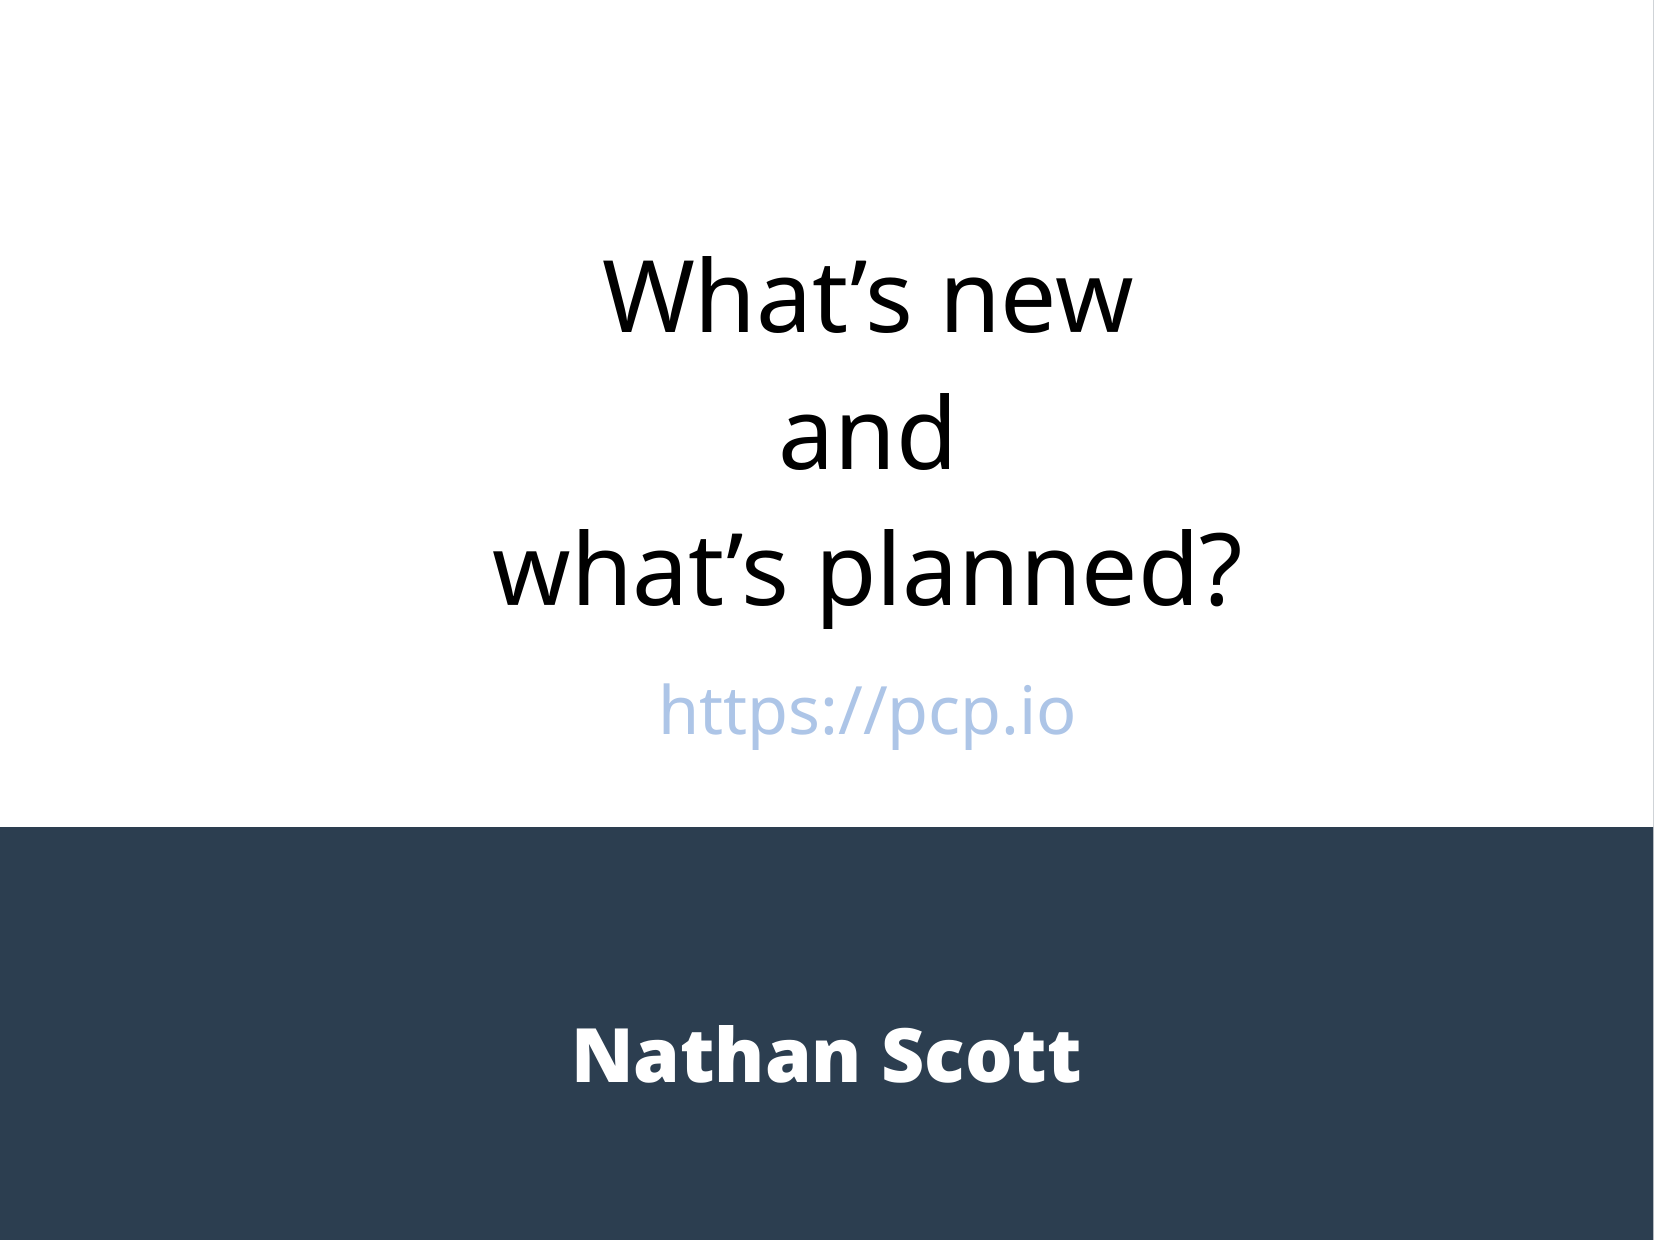

What’s new
and
what’s planned?
https://pcp.io
# Nathan Scott